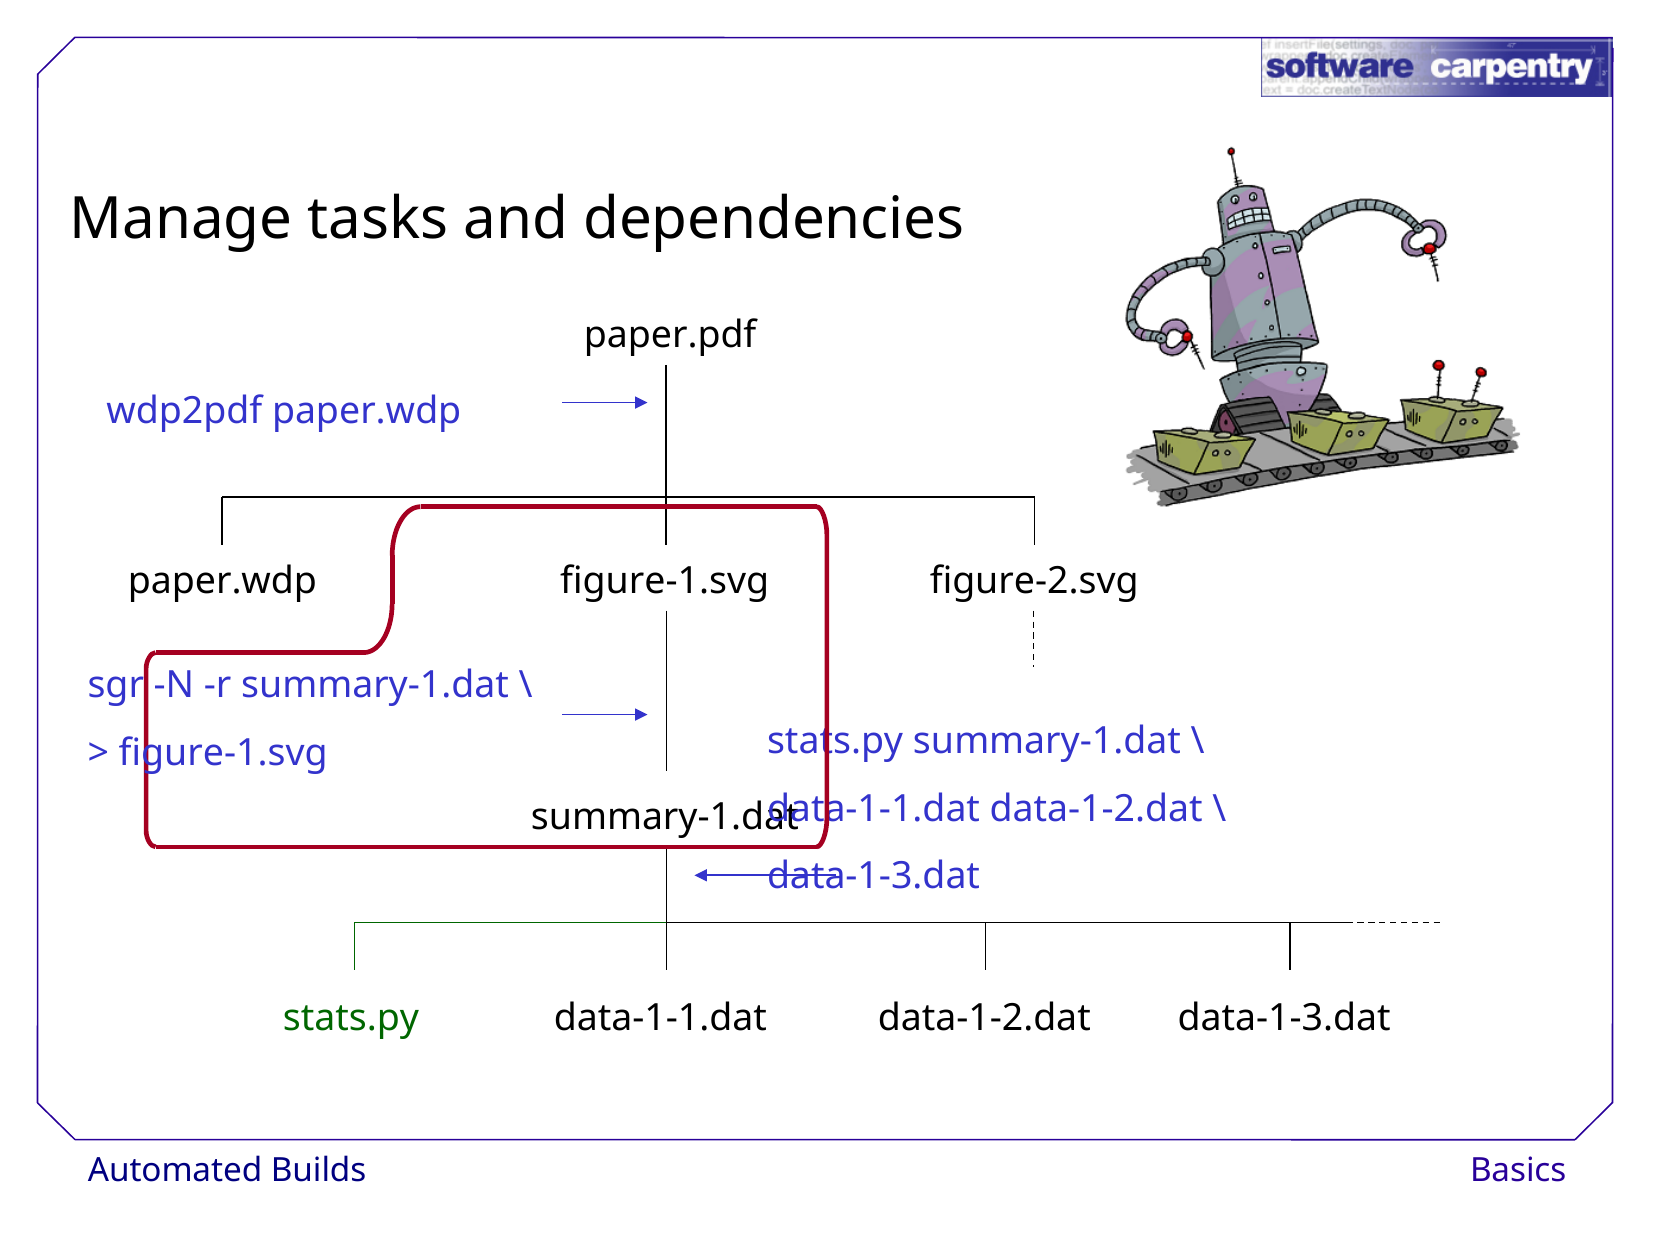

Manage tasks and dependencies
paper.pdf
wdp2pdf paper.wdp
paper.wdp
figure-1.svg
figure-2.svg
sgr -N -r summary-1.dat \
> figure-1.svg
stats.py summary-1.dat \
data-1-1.dat data-1-2.dat \
data-1-3.dat
summary-1.dat
stats.py
data-1-1.dat
data-1-2.dat
data-1-3.dat